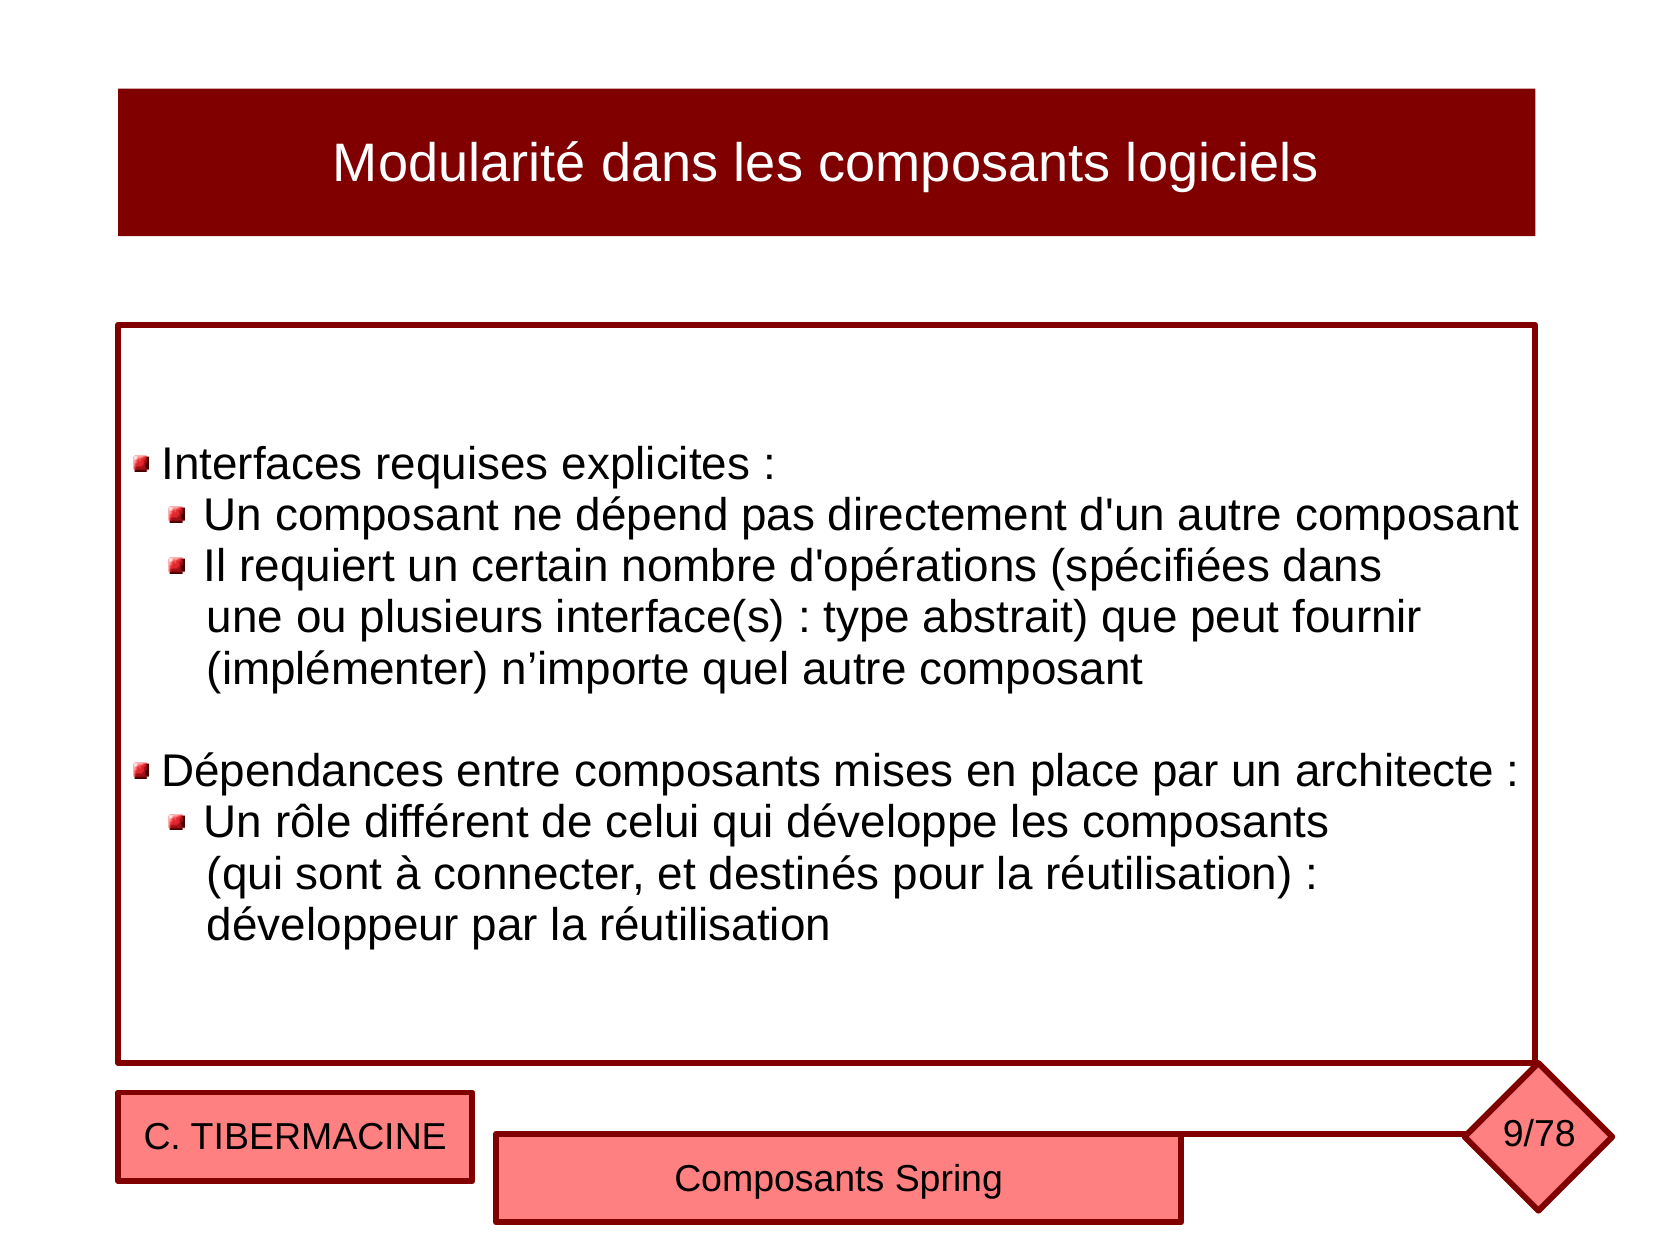

Modularité dans les composants logiciels
 Interfaces requises explicites :
Un composant ne dépend pas directement d'un autre composant
Il requiert un certain nombre d'opérations (spécifiées dans
	une ou plusieurs interface(s) : type abstrait) que peut fournir
	(implémenter) n’importe quel autre composant
 Dépendances entre composants mises en place par un architecte :
Un rôle différent de celui qui développe les composants
	(qui sont à connecter, et destinés pour la réutilisation) :
	développeur par la réutilisation
C. TIBERMACINE
Composants Spring